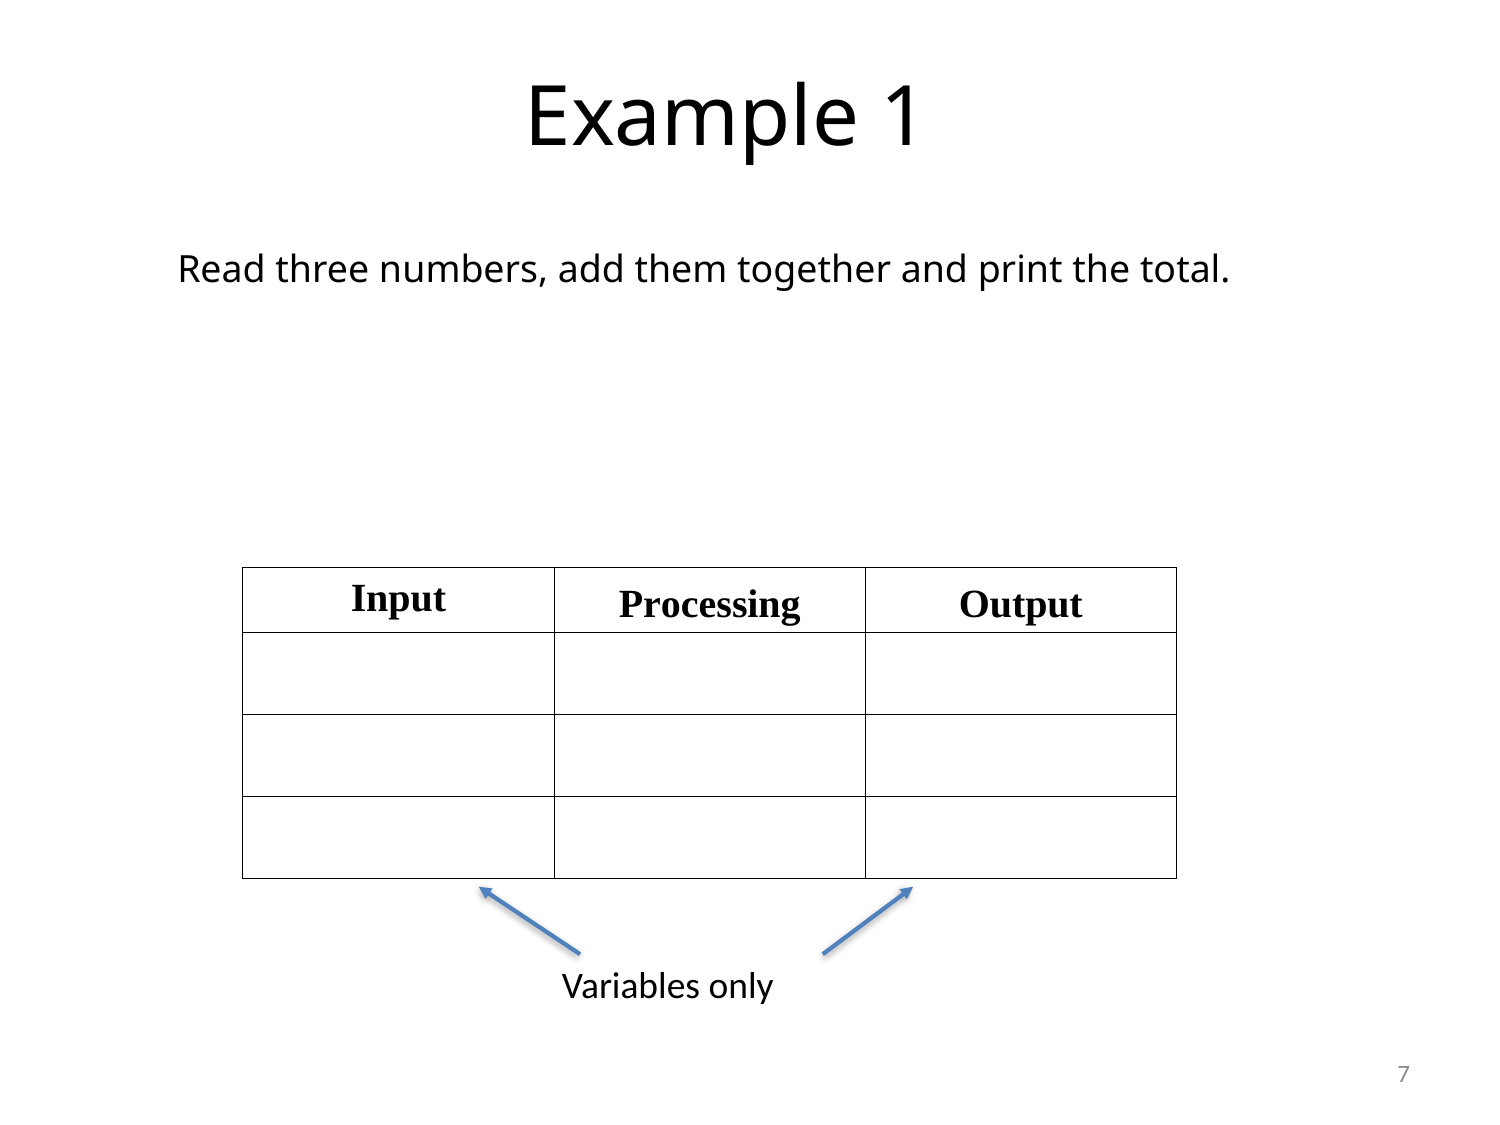

# Example 1
Read three numbers, add them together and print the total.
Variables only